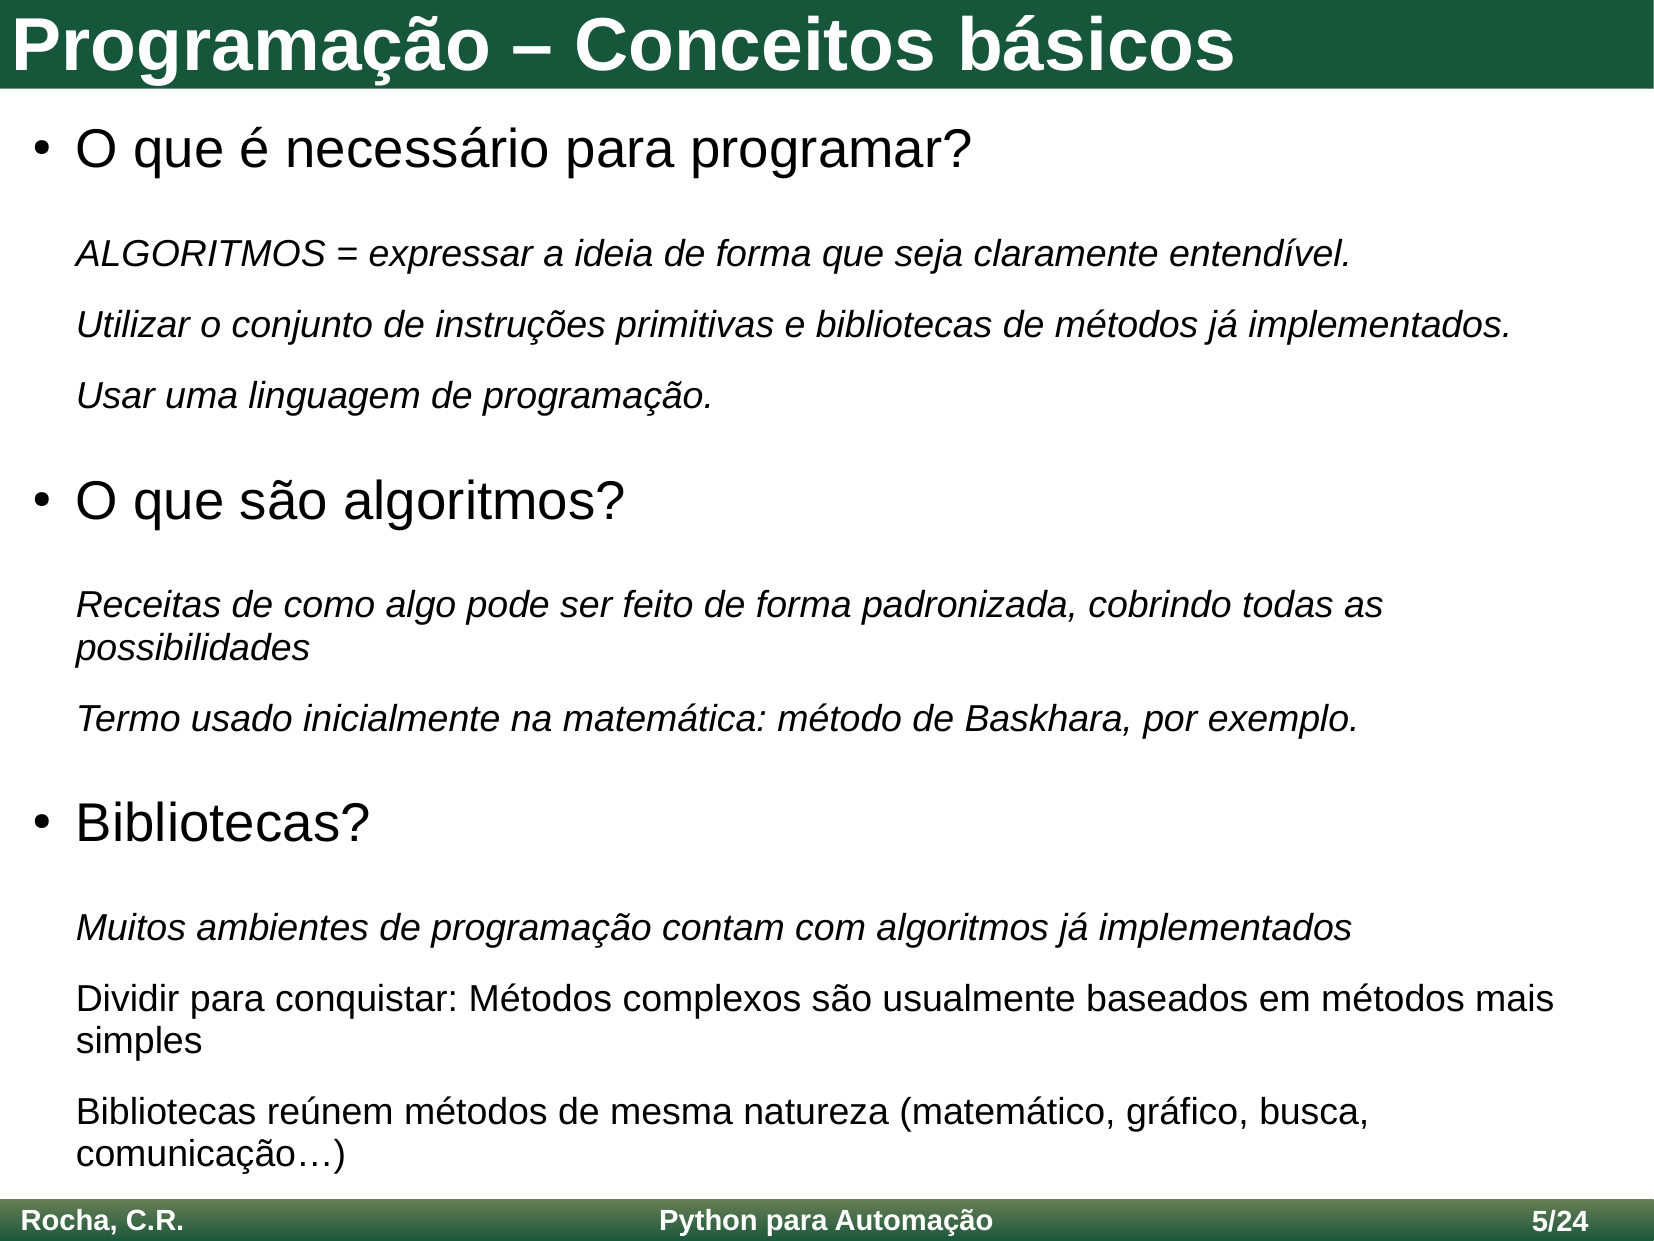

# Programação – Conceitos básicos
O que é necessário para programar?
ALGORITMOS = expressar a ideia de forma que seja claramente entendível.
Utilizar o conjunto de instruções primitivas e bibliotecas de métodos já implementados.
Usar uma linguagem de programação.
O que são algoritmos?
Receitas de como algo pode ser feito de forma padronizada, cobrindo todas as possibilidades
Termo usado inicialmente na matemática: método de Baskhara, por exemplo.
Bibliotecas?
Muitos ambientes de programação contam com algoritmos já implementados
Dividir para conquistar: Métodos complexos são usualmente baseados em métodos mais simples
Bibliotecas reúnem métodos de mesma natureza (matemático, gráfico, busca, comunicação…)